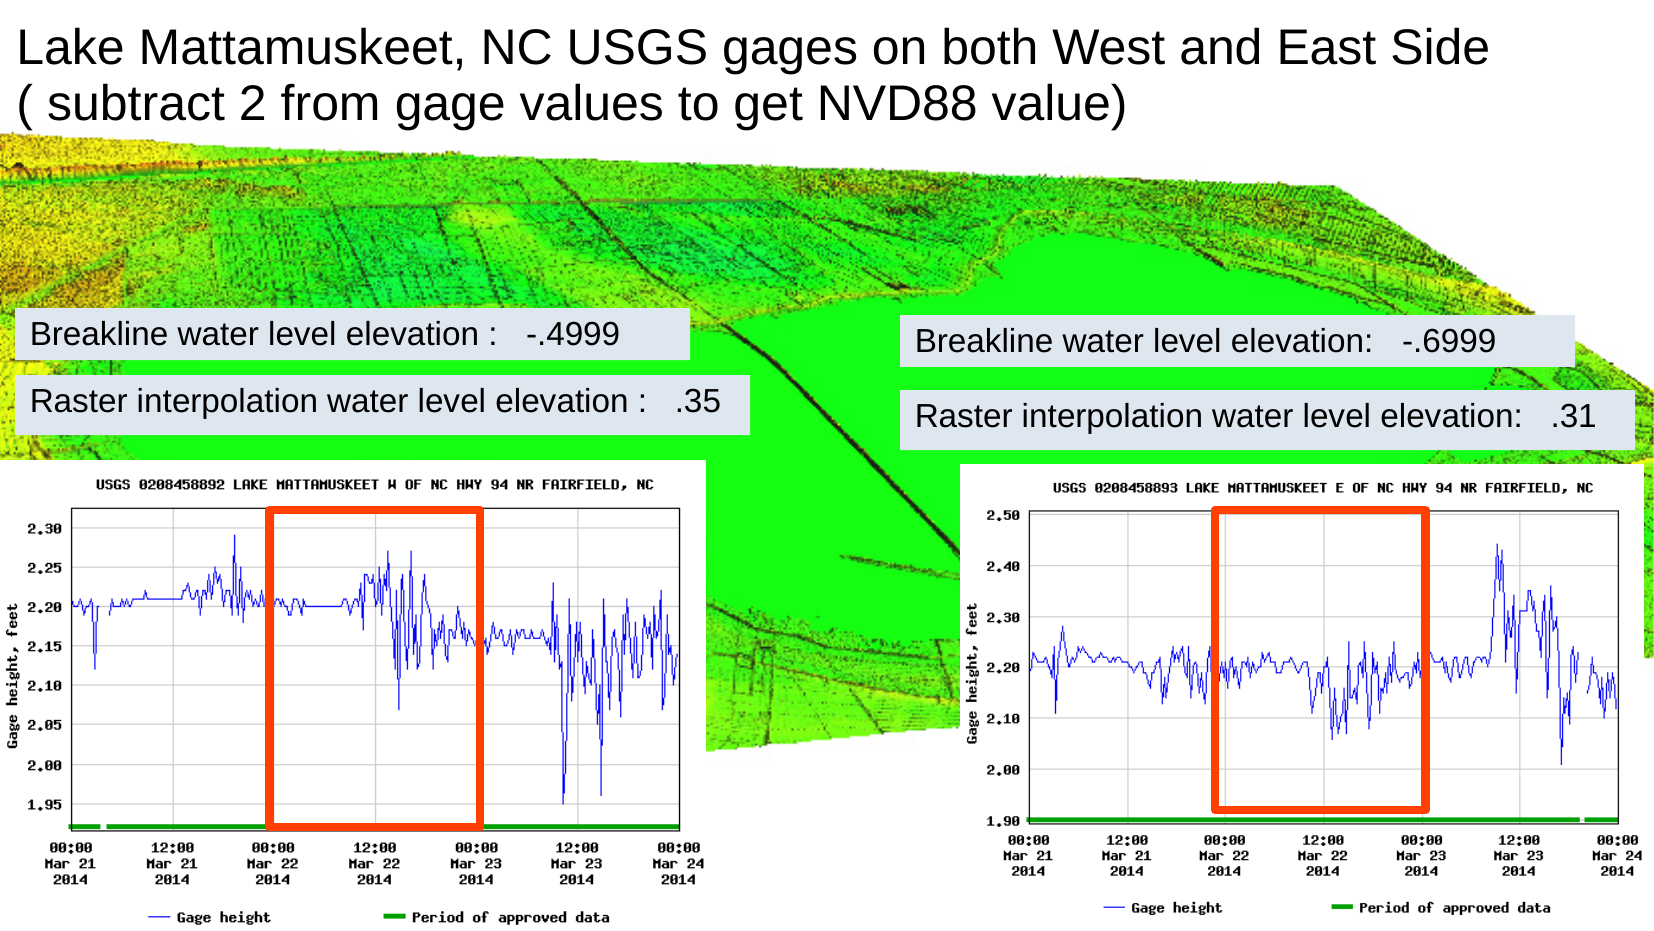

# Lake Mattamuskeet, NC USGS gages on both West and East Side ( subtract 2 from gage values to get NVD88 value)
Breakline water level elevation : -.4999
Breakline water level elevation: -.6999
Raster interpolation water level elevation : .35
Raster interpolation water level elevation: .31